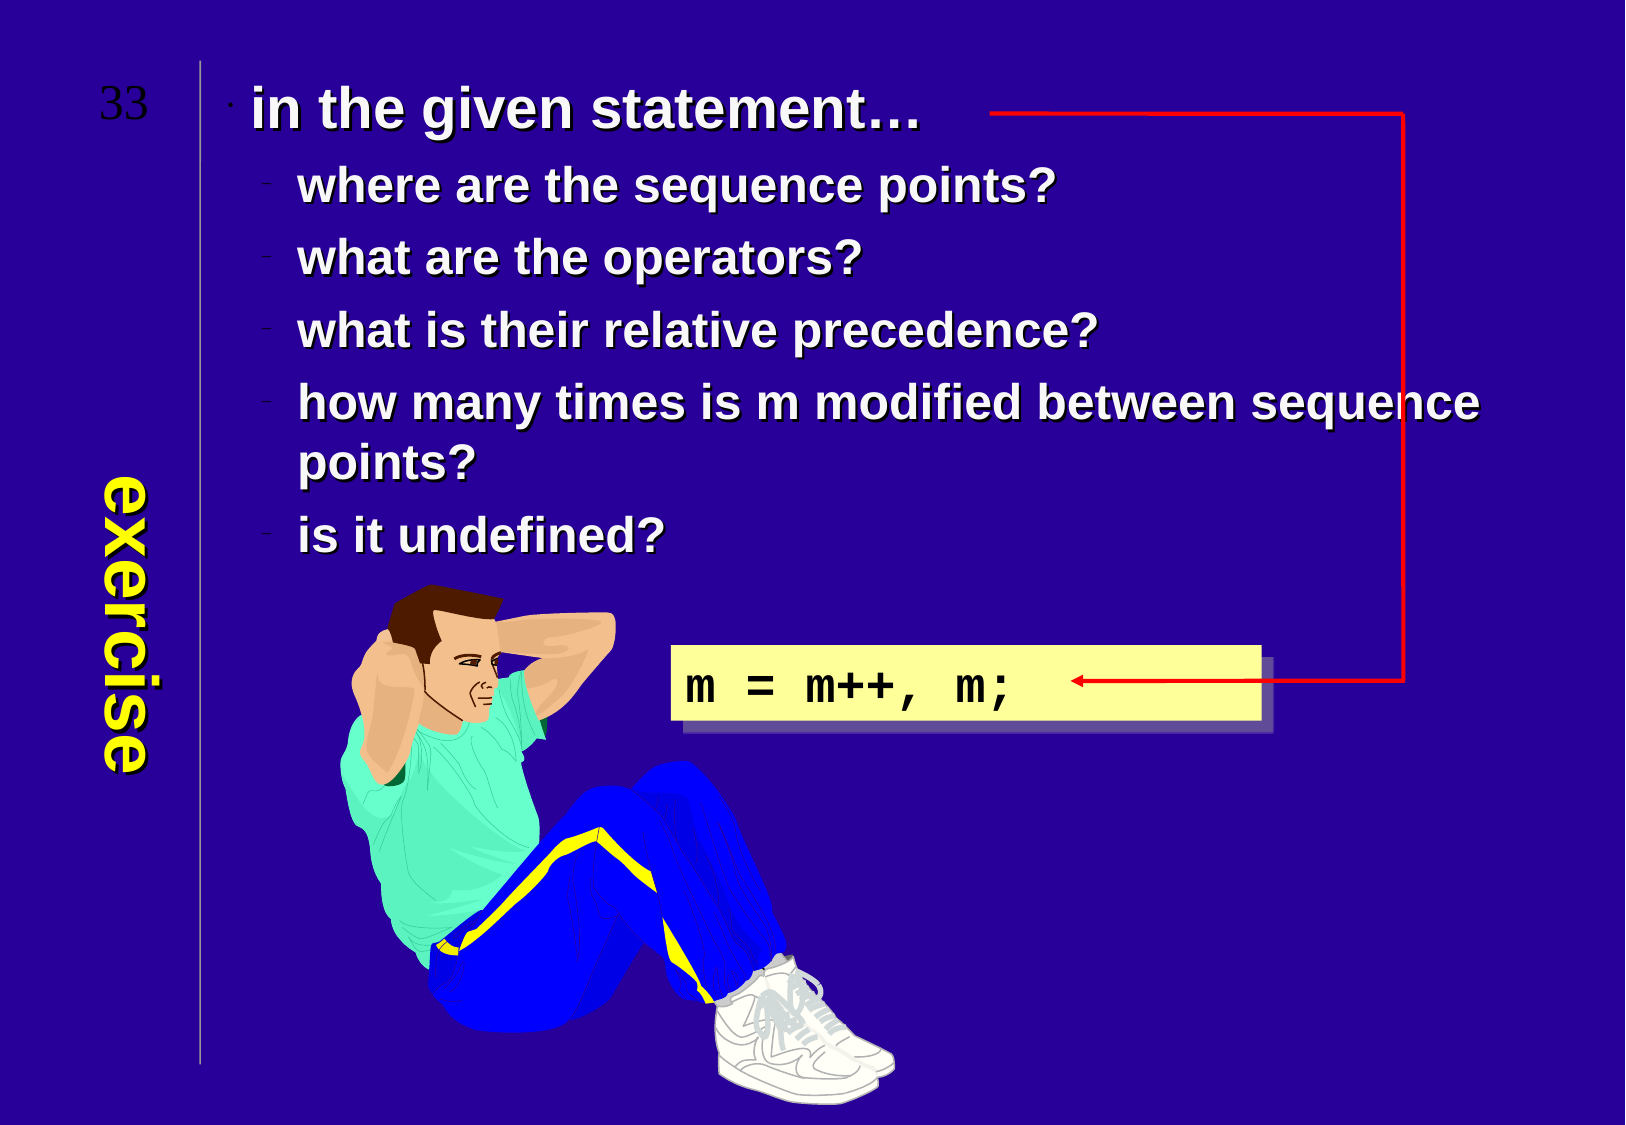

33
 in the given statement…
where are the sequence points?
what are the operators?
what is their relative precedence?
how many times is m modified between sequence points?
is it undefined?
# exercise
m = m++, m;